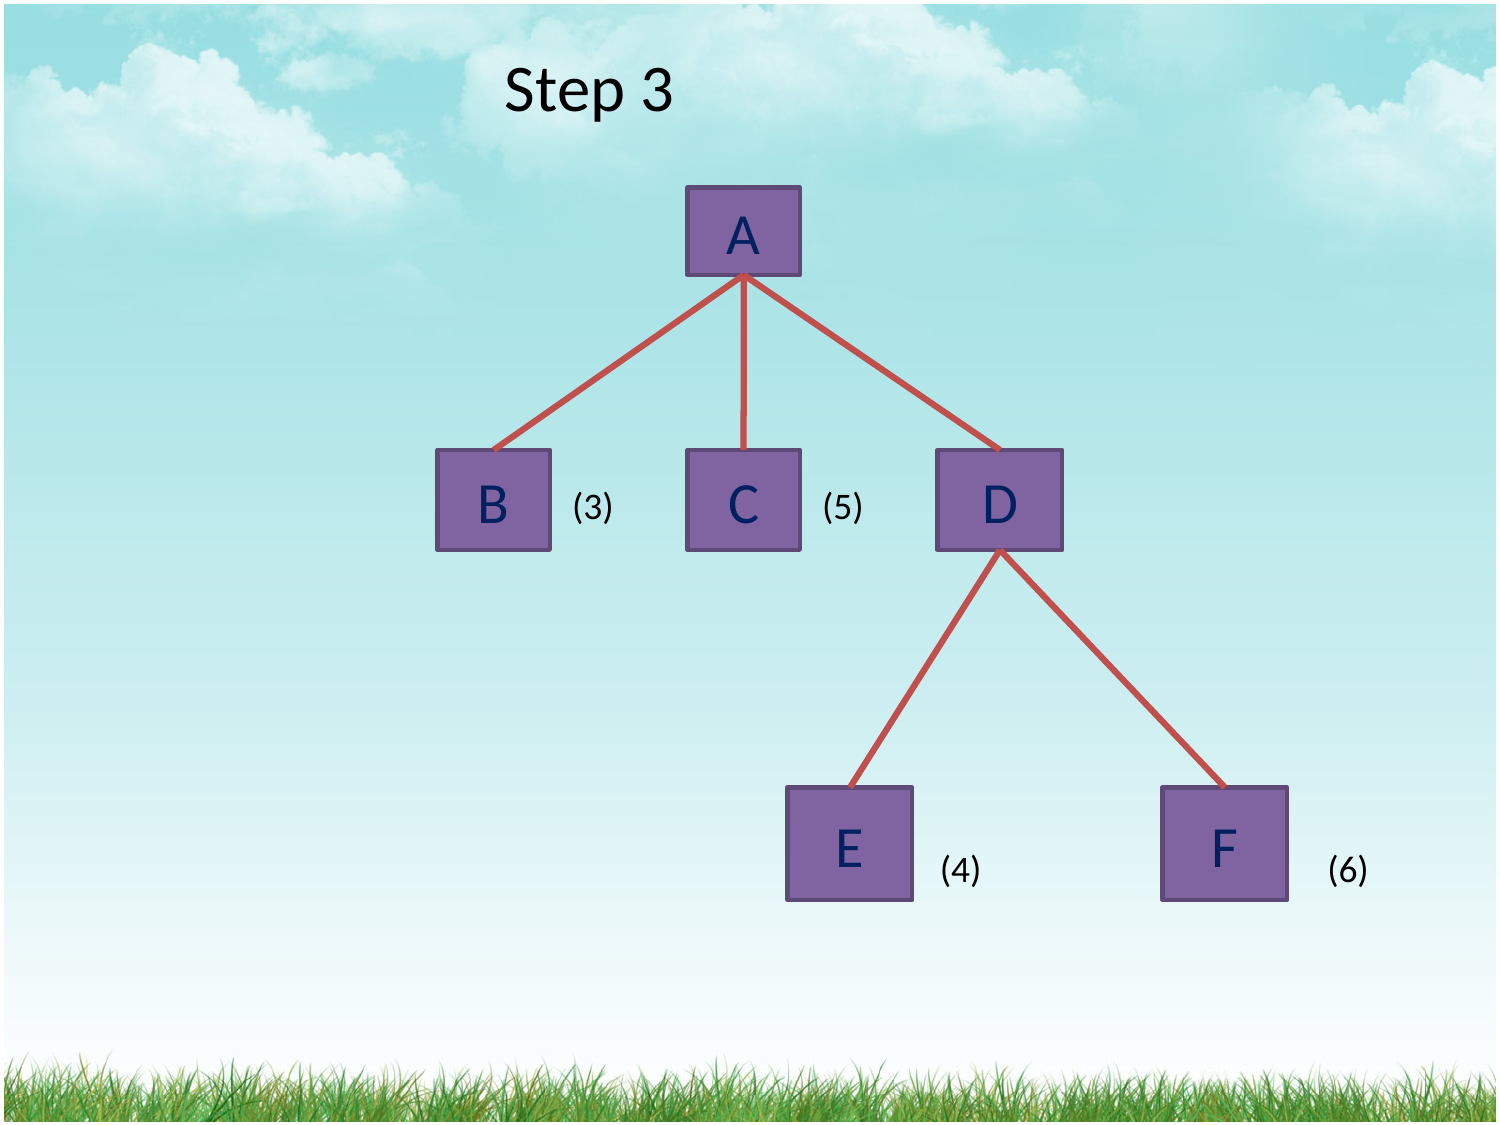

Step 3
A
B
C
D
(3)
(5)
E
F
(4)
(6)